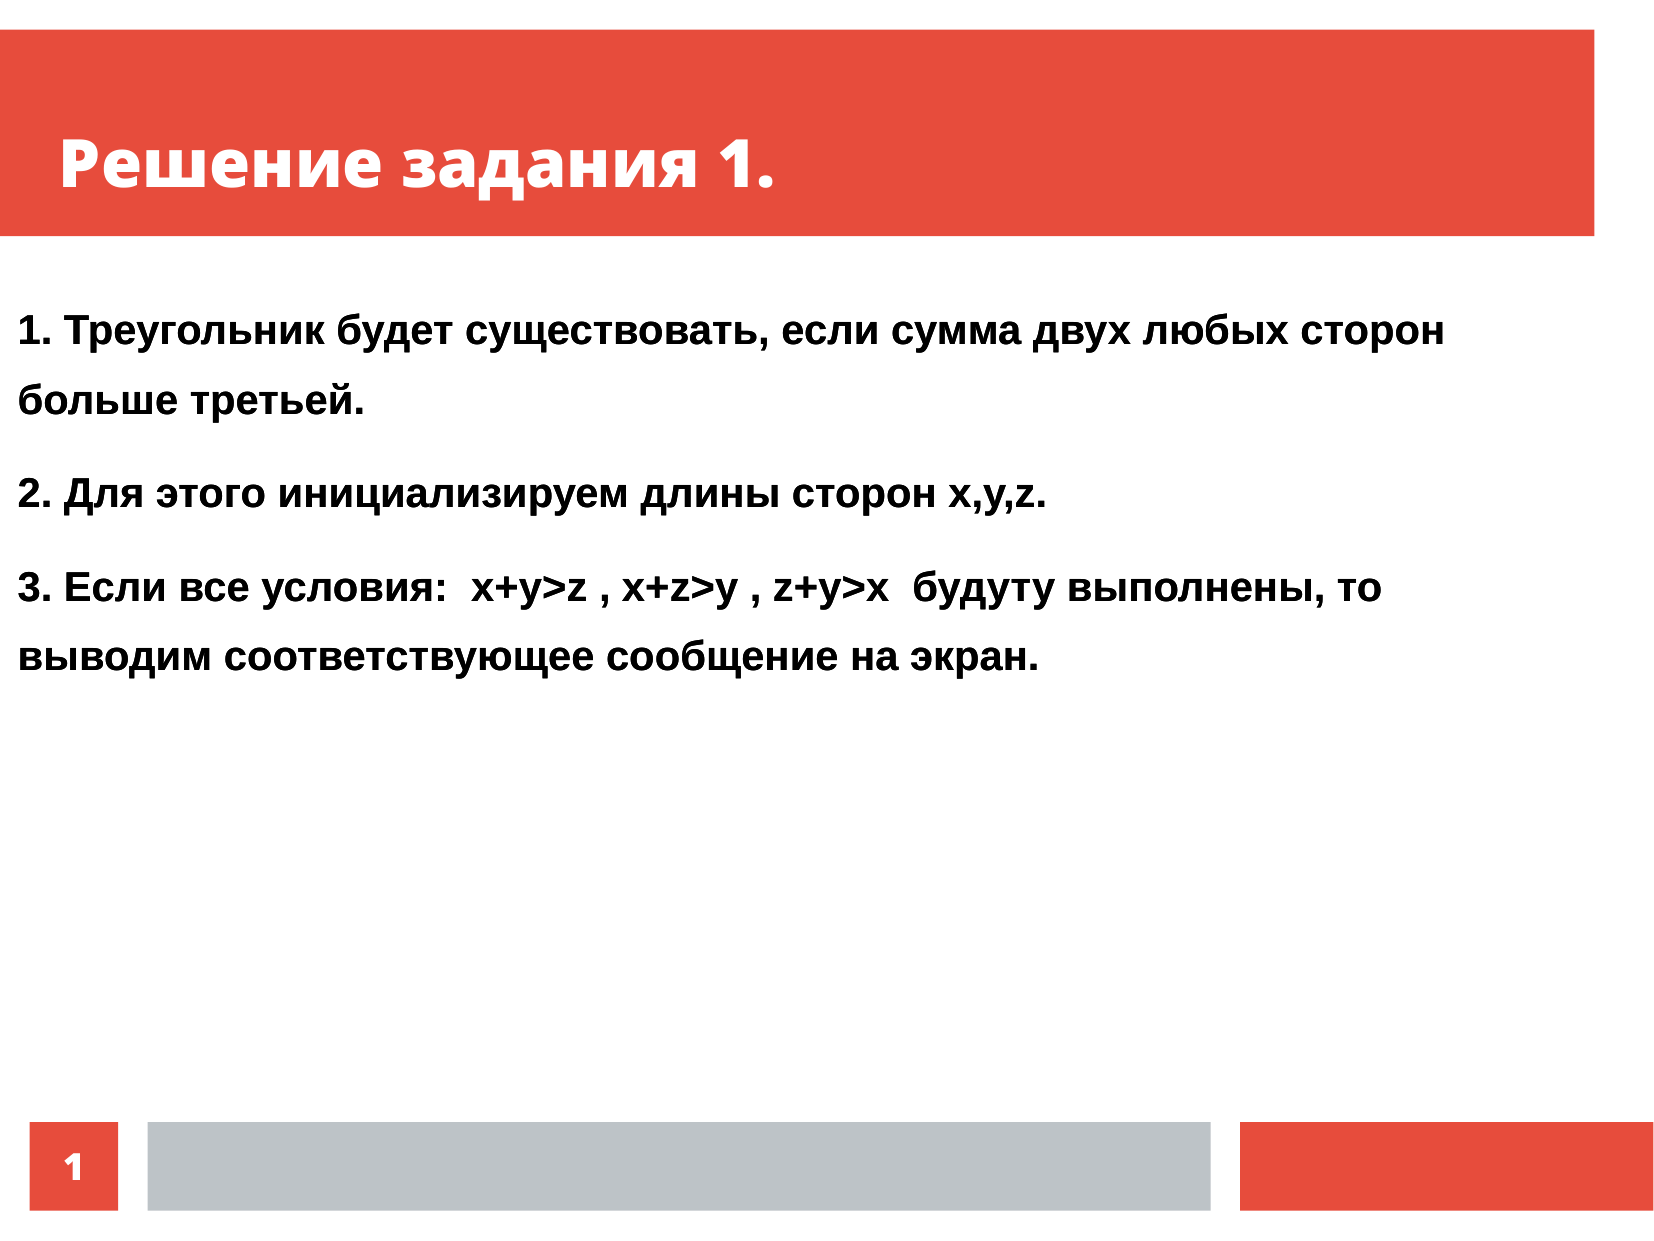

# Решение задания 1.
1. Треугольник будет существовать, если сумма двух любых сторон больше третьей.
2. Для этого инициализируем длины сторон x,y,z.
3. Если все условия: x+y>z , x+z>y , z+y>x будуту выполнены, то выводим соответствующее сообщение на экран.
1. Треугольник будет существовать, если сумма двух любых сторон больше третьей.
2. Для этого инициализируем длины сторон x,y,z.
3. Если все условия: x+y>z , x+z>y , z+y>x будуту выполнены, то выводим соответствующее сообщение на экран.
1